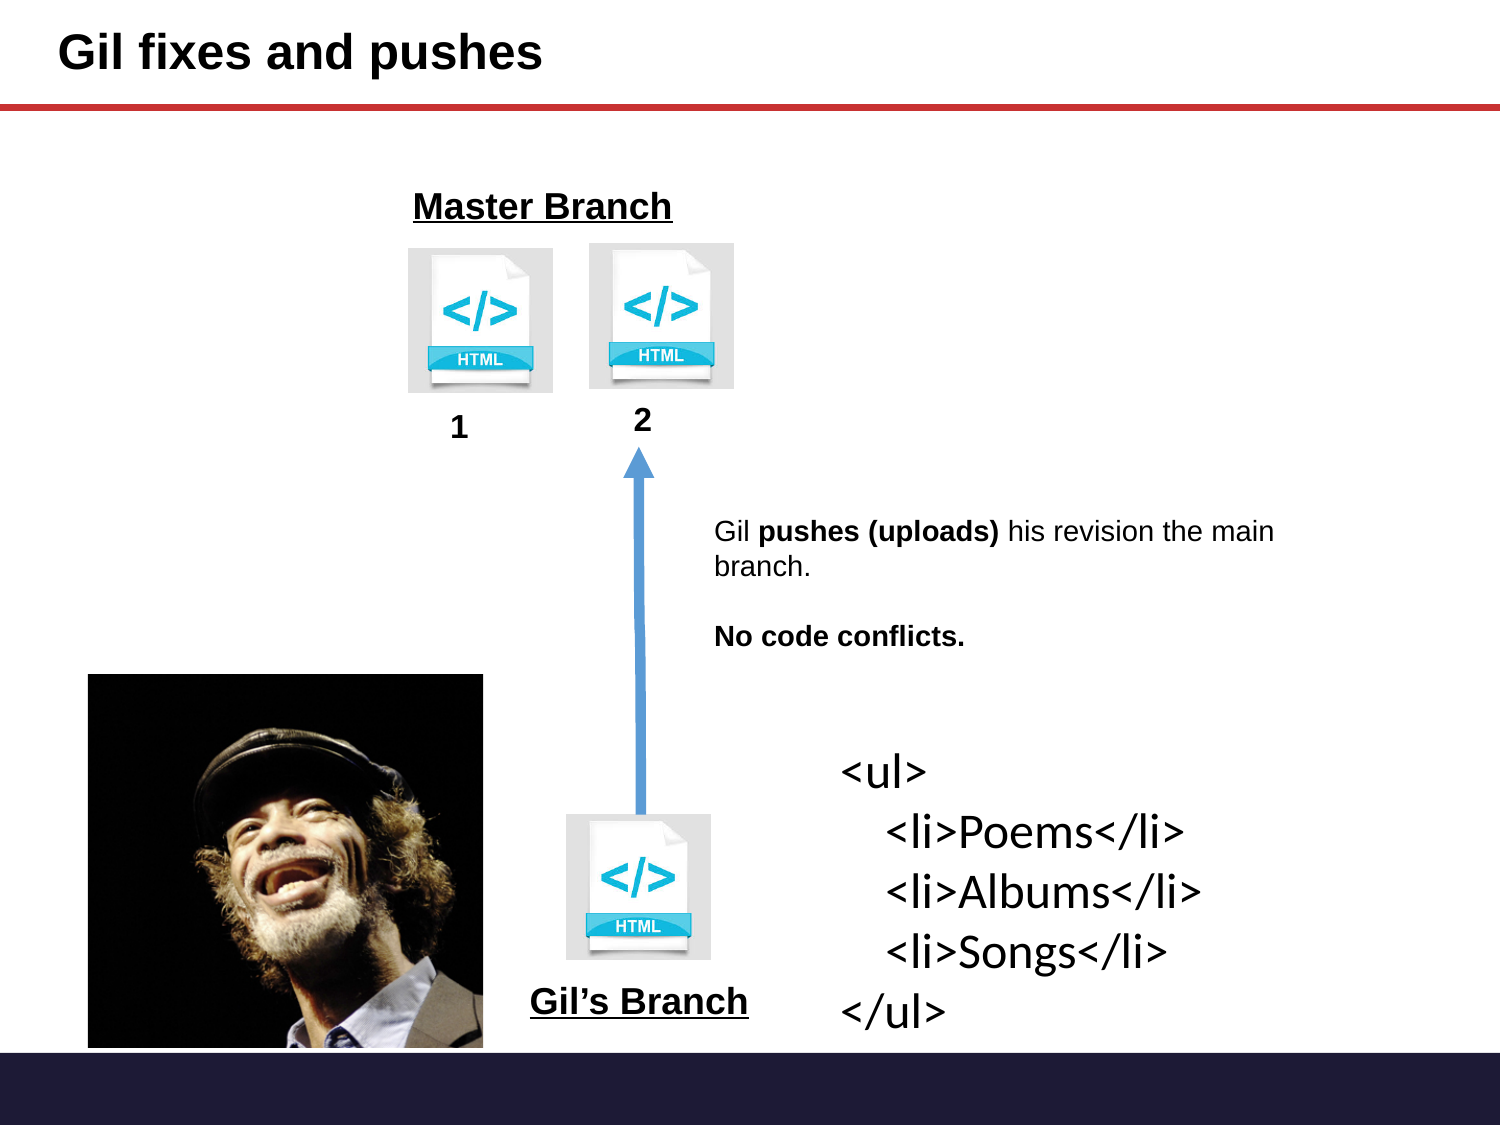

Gil fixes and pushes
Master Branch
2
1
Gil pushes (uploads) his revision the main branch.
No code conflicts.
<ul>
 <li>Poems</li>
 <li>Albums</li>
 <li>Songs</li>
</ul>
Gil’s Branch